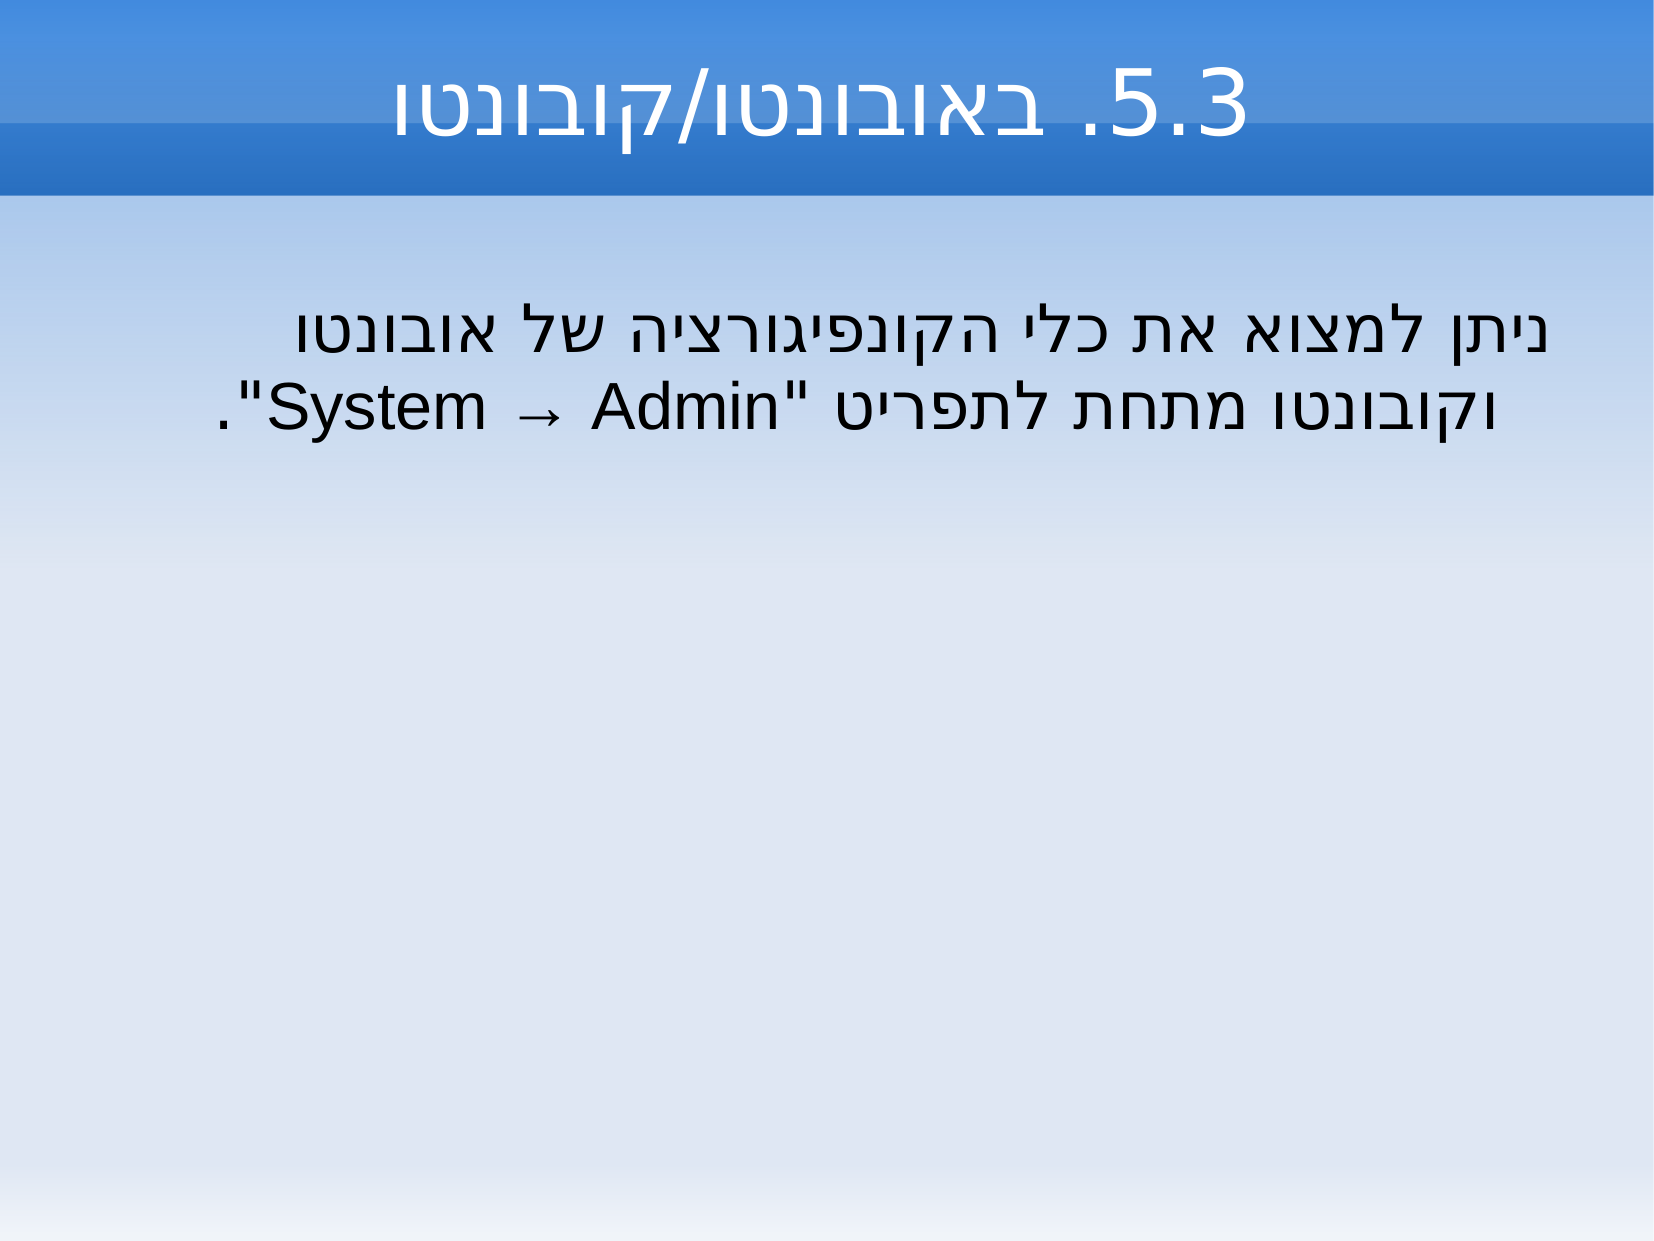

# 5.3. באובונטו/קובונטו
ניתן למצוא את כלי הקונפיגורציה של אובונטו וקובונטו מתחת לתפריט "System → Admin".